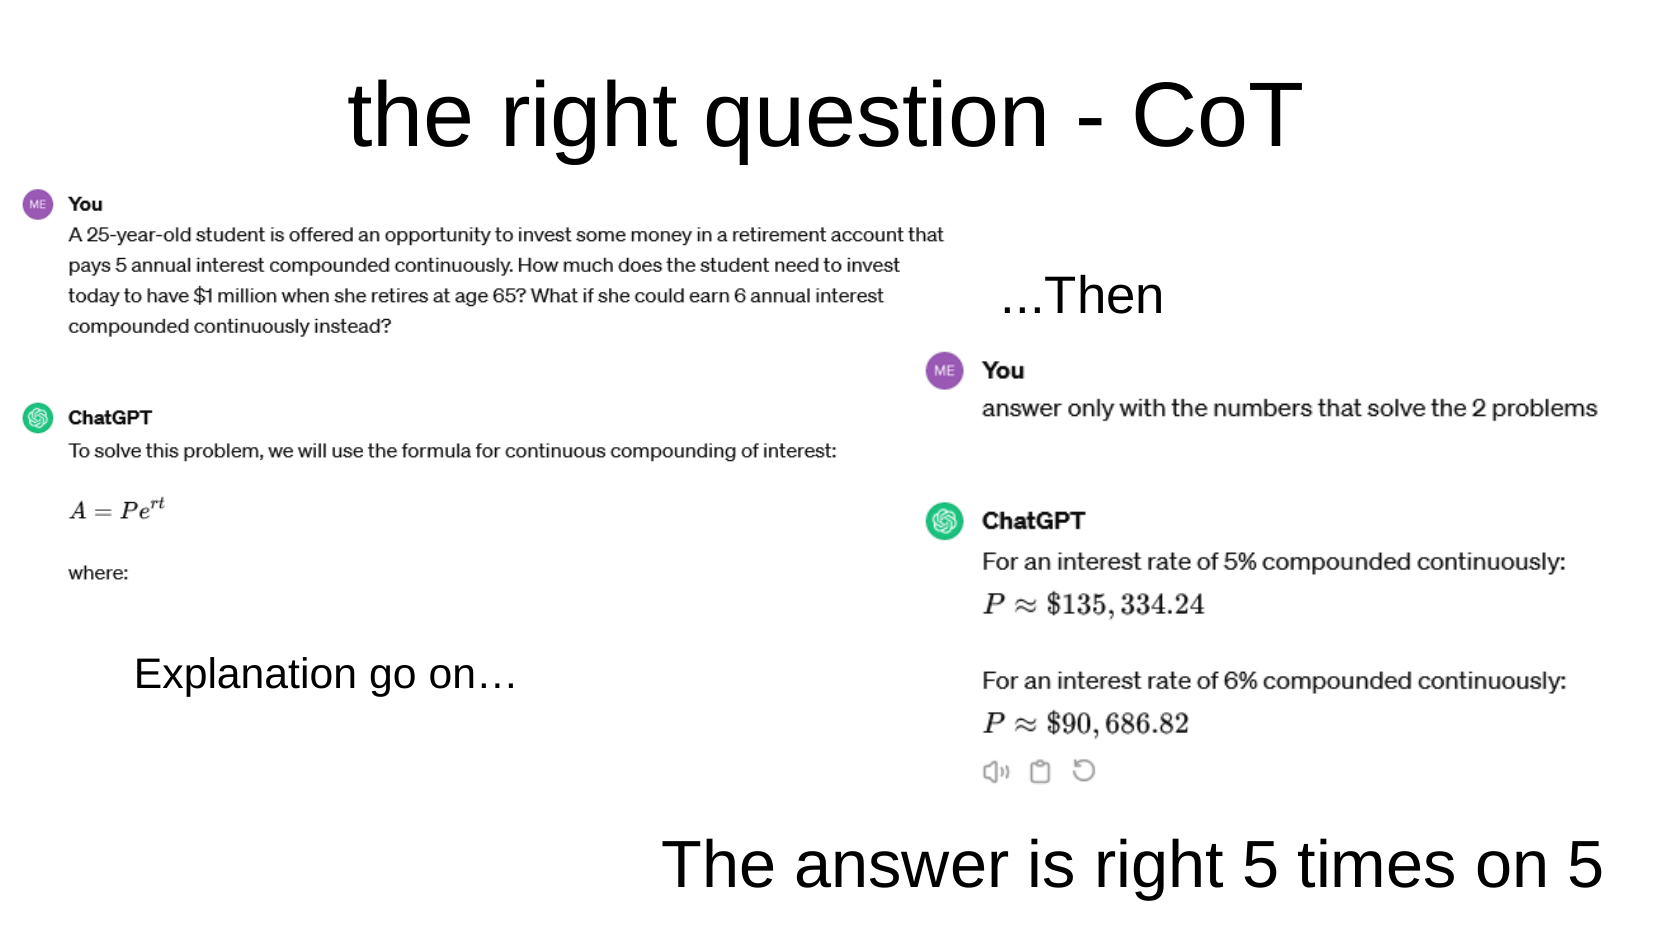

# the right question - CoT
...Then
Explanation go on…
The answer is right 5 times on 5